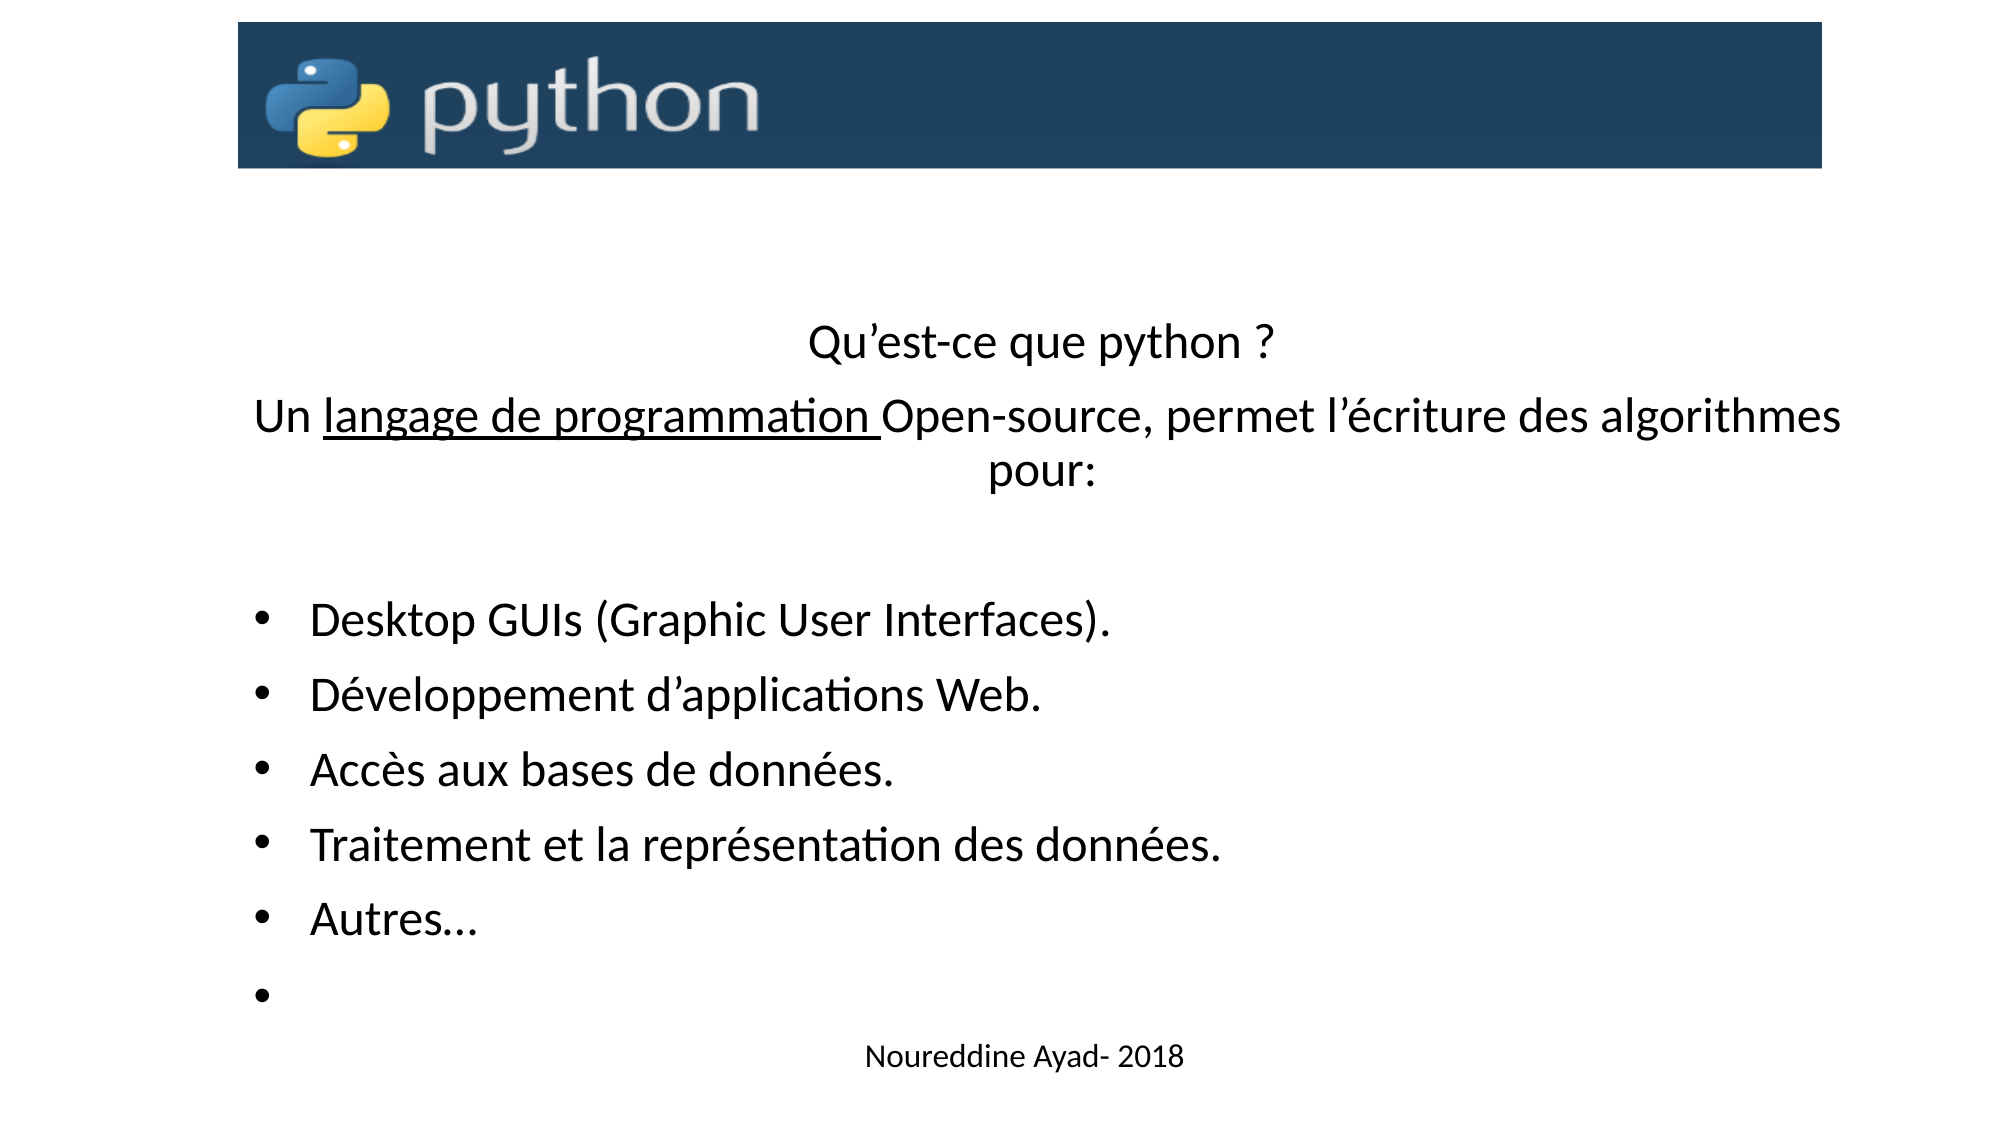

Qu’est-ce que python ?
Un langage de programmation Open-source, permet l’écriture des algorithmes pour:
Desktop GUIs (Graphic User Interfaces).
Développement d’applications Web.
Accès aux bases de données.
Traitement et la représentation des données.
Autres…
# Noureddine Ayad- 2018